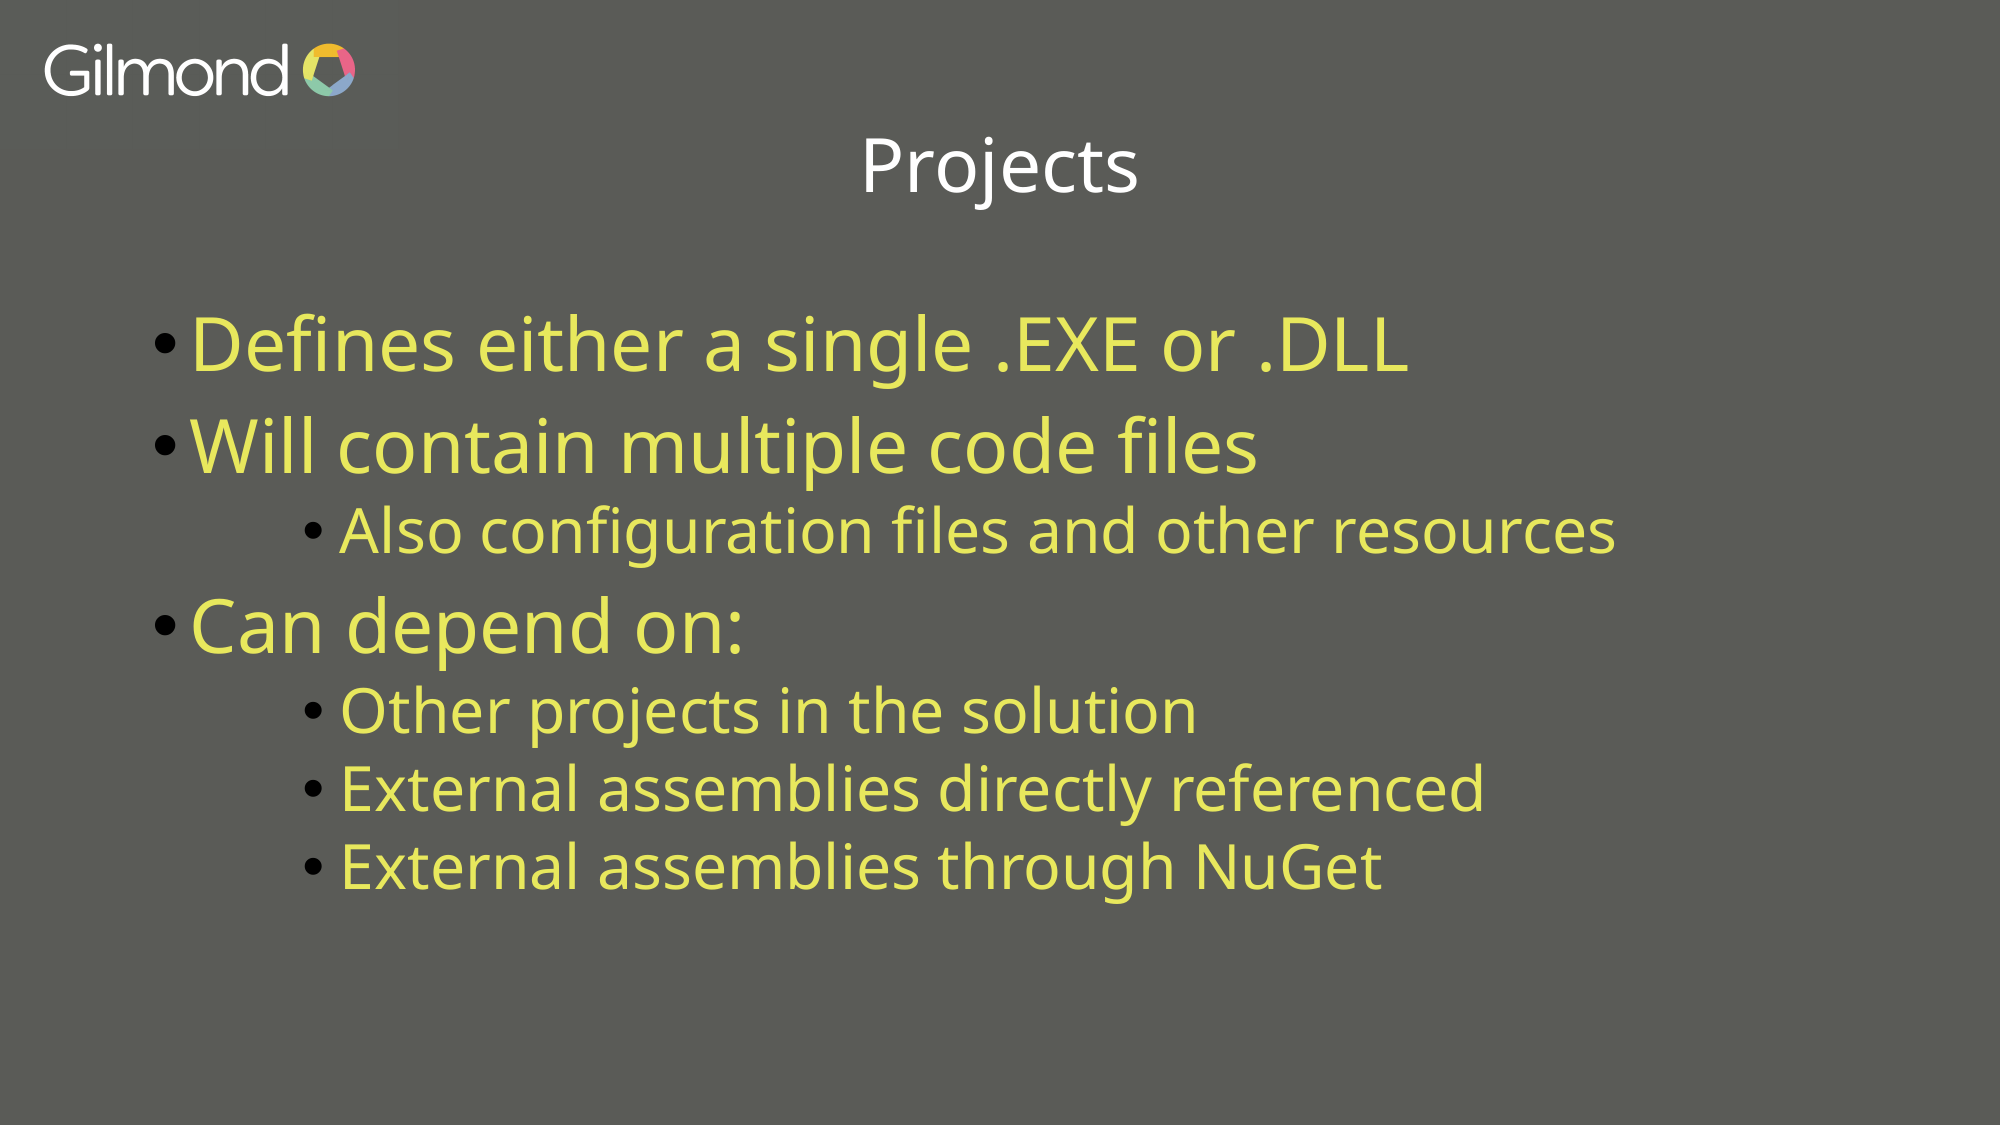

# Projects
Defines either a single .EXE or .DLL
Will contain multiple code files
Also configuration files and other resources
Can depend on:
Other projects in the solution
External assemblies directly referenced
External assemblies through NuGet